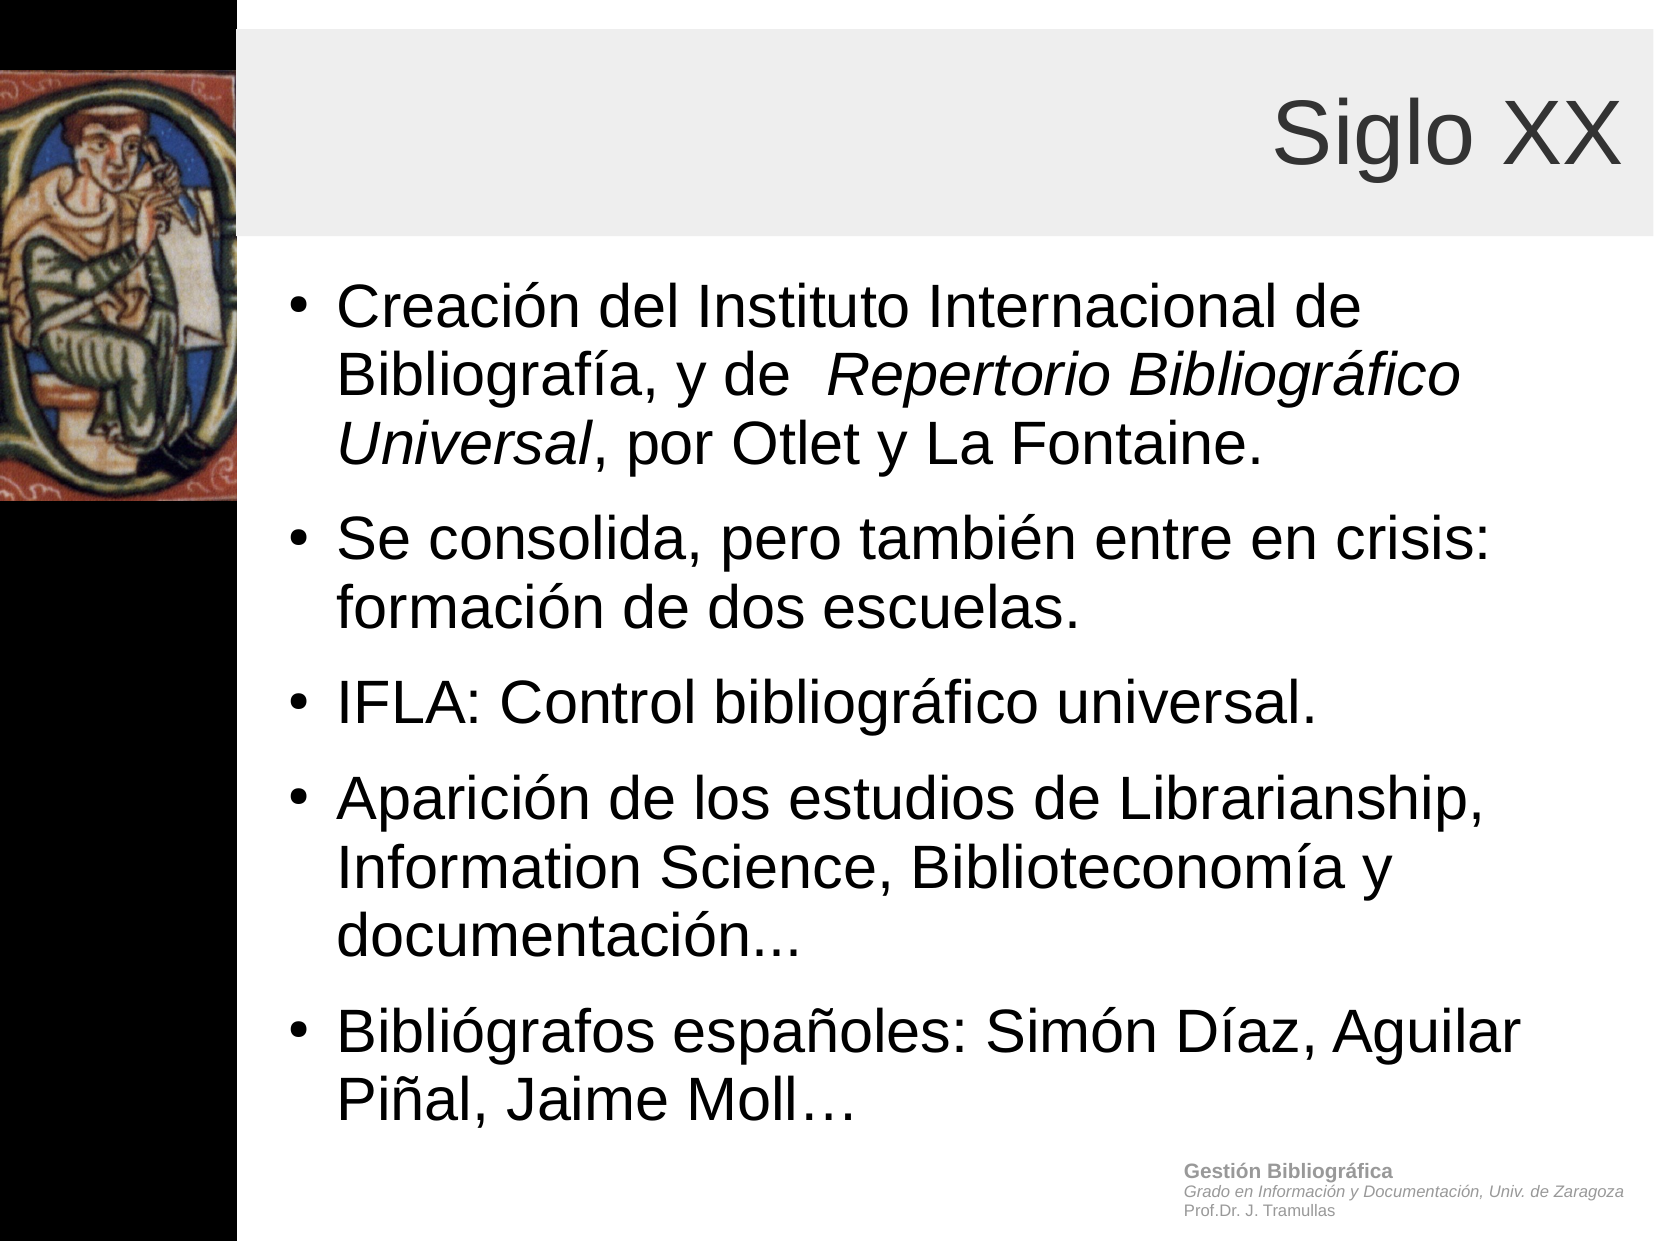

# Siglo XX
Creación del Instituto Internacional de Bibliografía, y de Repertorio Bibliográfico Universal, por Otlet y La Fontaine.
Se consolida, pero también entre en crisis: formación de dos escuelas.
IFLA: Control bibliográfico universal.
Aparición de los estudios de Librarianship, Information Science, Biblioteconomía y documentación...
Bibliógrafos españoles: Simón Díaz, Aguilar Piñal, Jaime Moll…